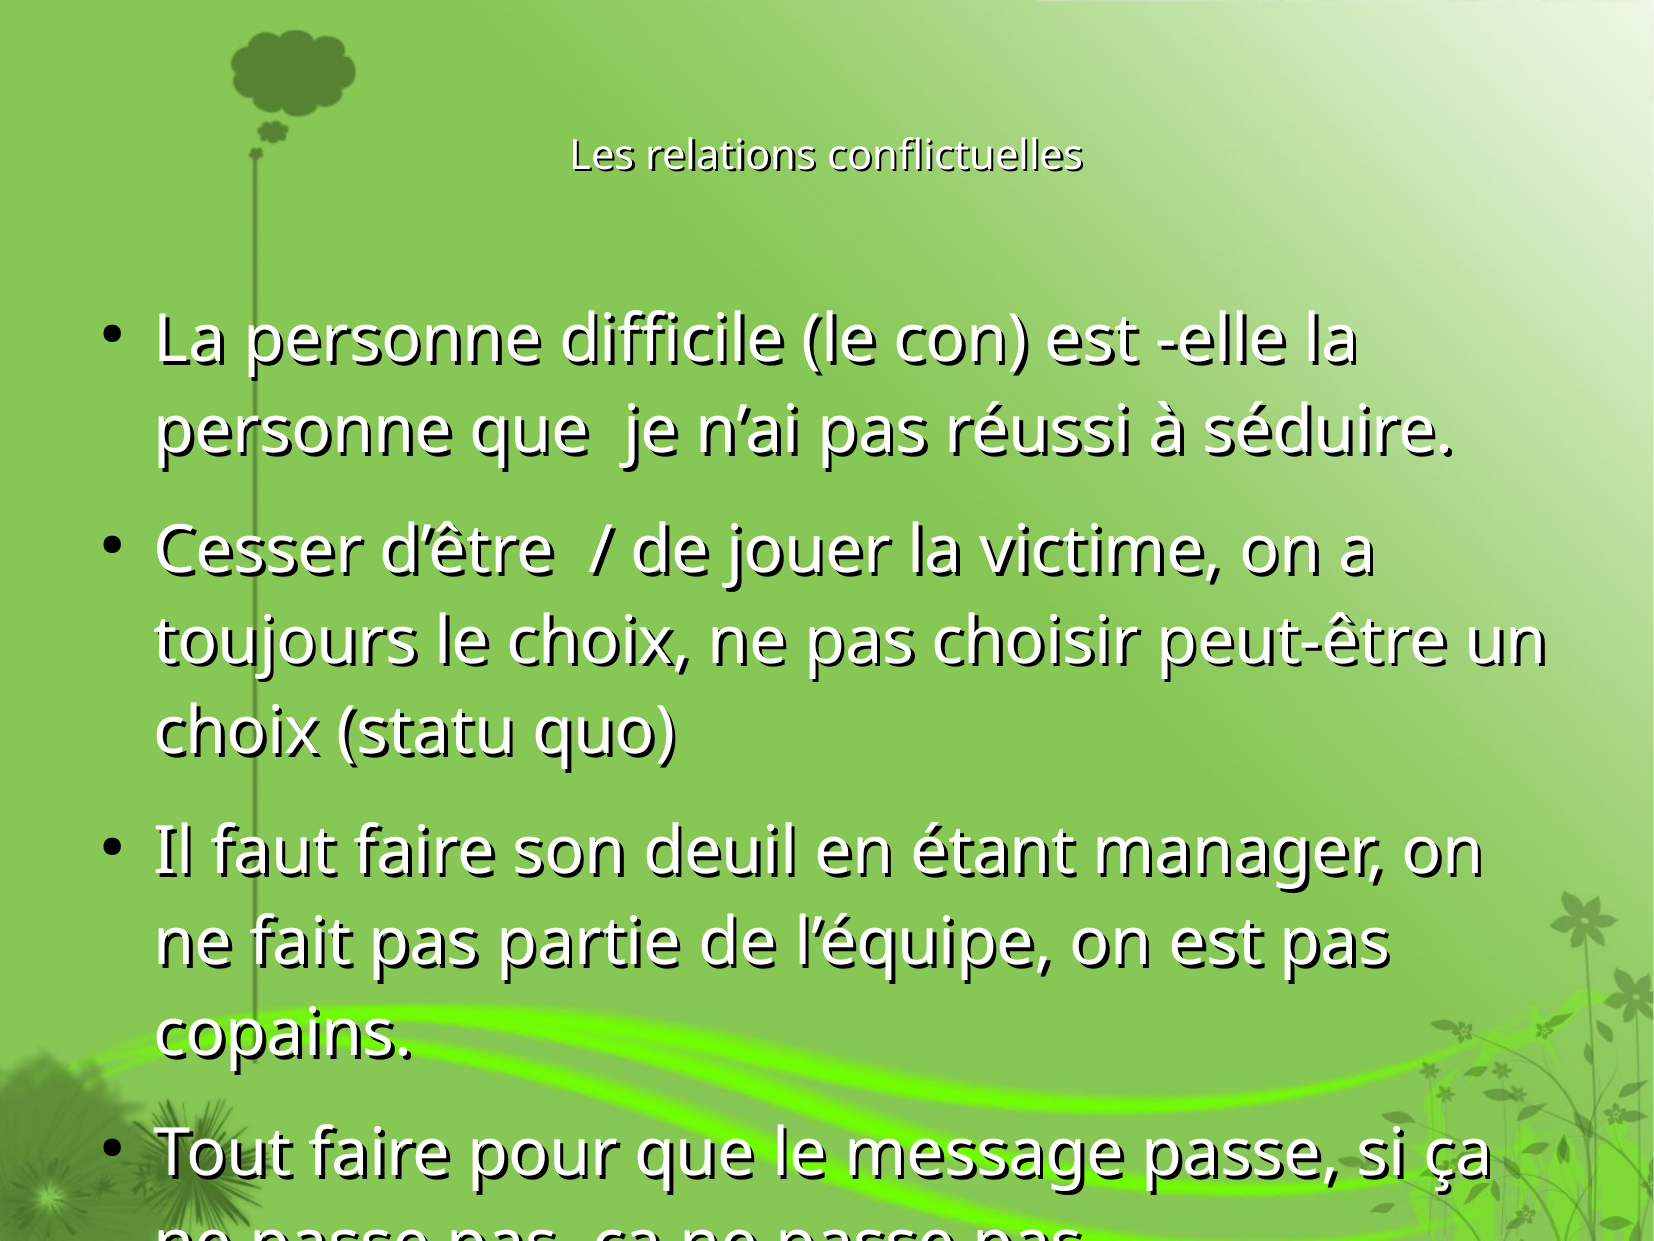

# Les relations conflictuelles
La personne difficile (le con) est -elle la personne que je n’ai pas réussi à séduire.
Cesser d’être / de jouer la victime, on a toujours le choix, ne pas choisir peut-être un choix (statu quo)
Il faut faire son deuil en étant manager, on ne fait pas partie de l’équipe, on est pas copains.
Tout faire pour que le message passe, si ça ne passe pas, ça ne passe pas